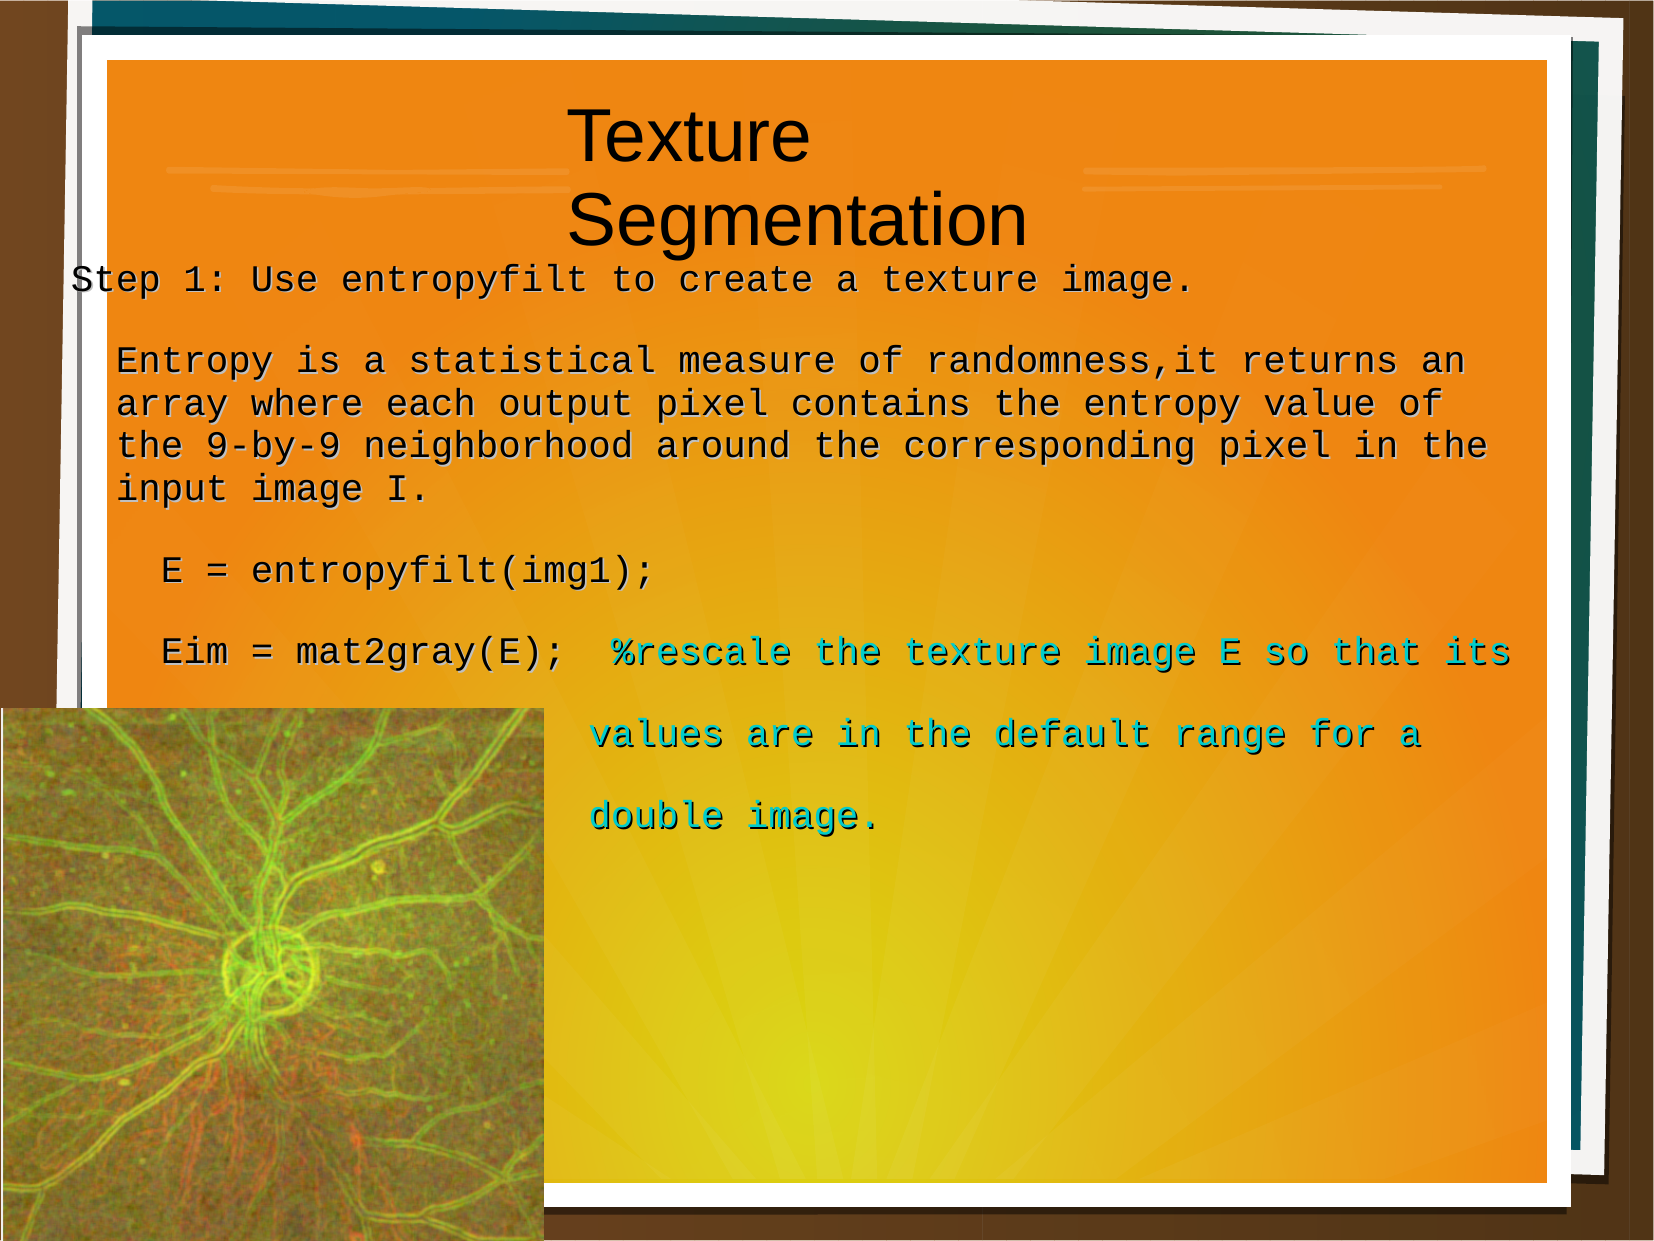

# Texture Segmentation
Step 1: Use entropyfilt to create a texture image.
 Entropy is a statistical measure of randomness,it returns an array where each output pixel contains the entropy value of the 9-by-9 neighborhood around the corresponding pixel in the input image I.
 E = entropyfilt(img1);
 Eim = mat2gray(E); %rescale the texture image E so that its
 values are in the default range for a
 double image.